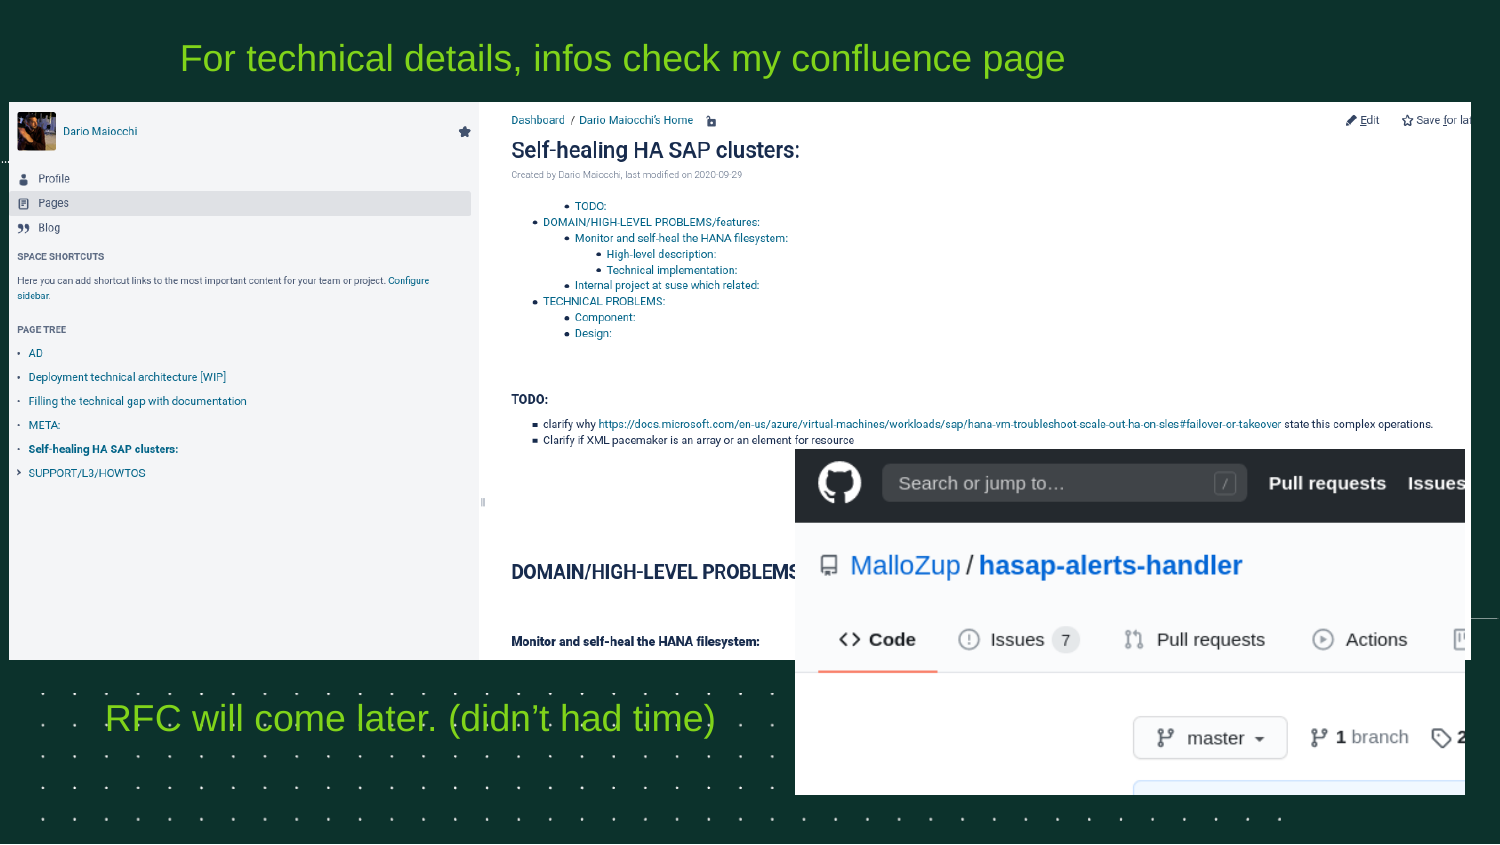

For technical details, infos check my confluence page
RFC will come later. (didn’t had time)